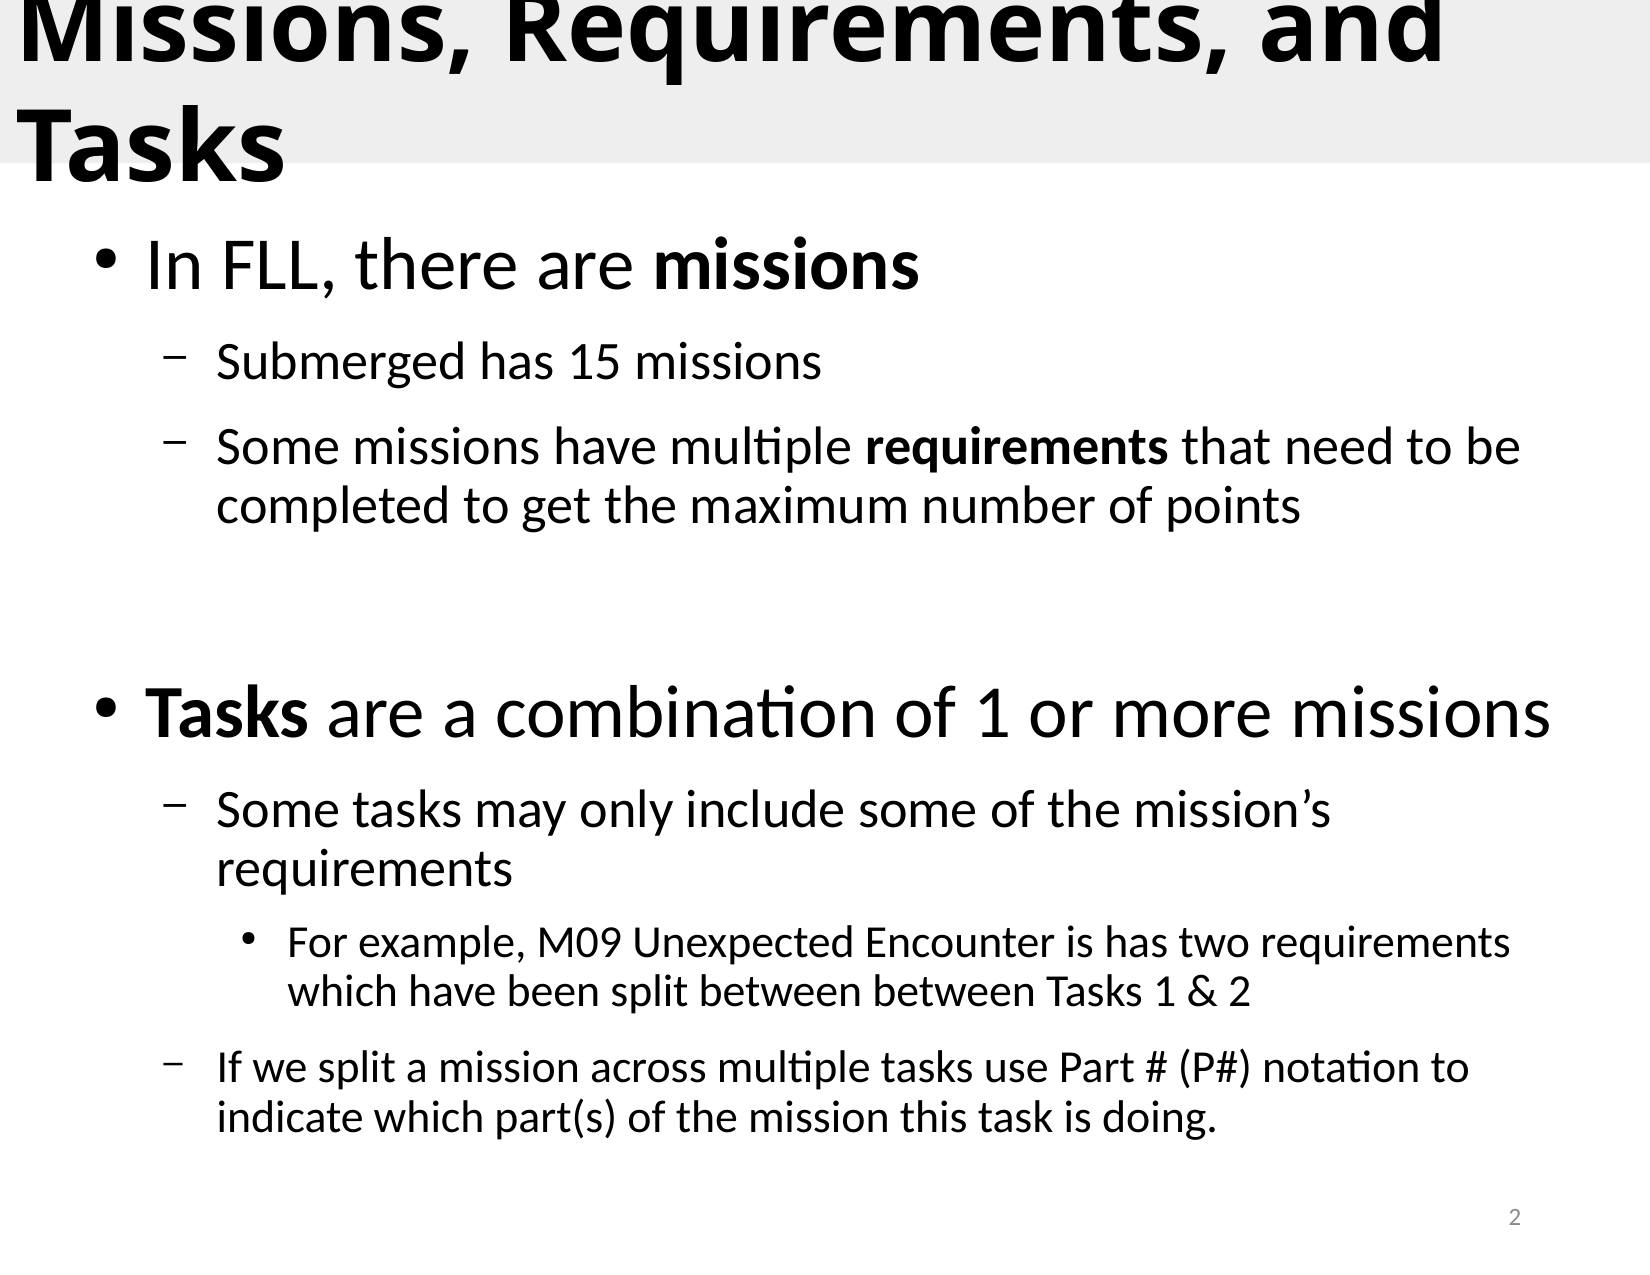

Missions, Requirements, and Tasks
# In FLL, there are missions
Submerged has 15 missions
Some missions have multiple requirements that need to be completed to get the maximum number of points
Tasks are a combination of 1 or more missions
Some tasks may only include some of the mission’s requirements
For example, M09 Unexpected Encounter is has two requirements which have been split between between Tasks 1 & 2
If we split a mission across multiple tasks use Part # (P#) notation to indicate which part(s) of the mission this task is doing.
2